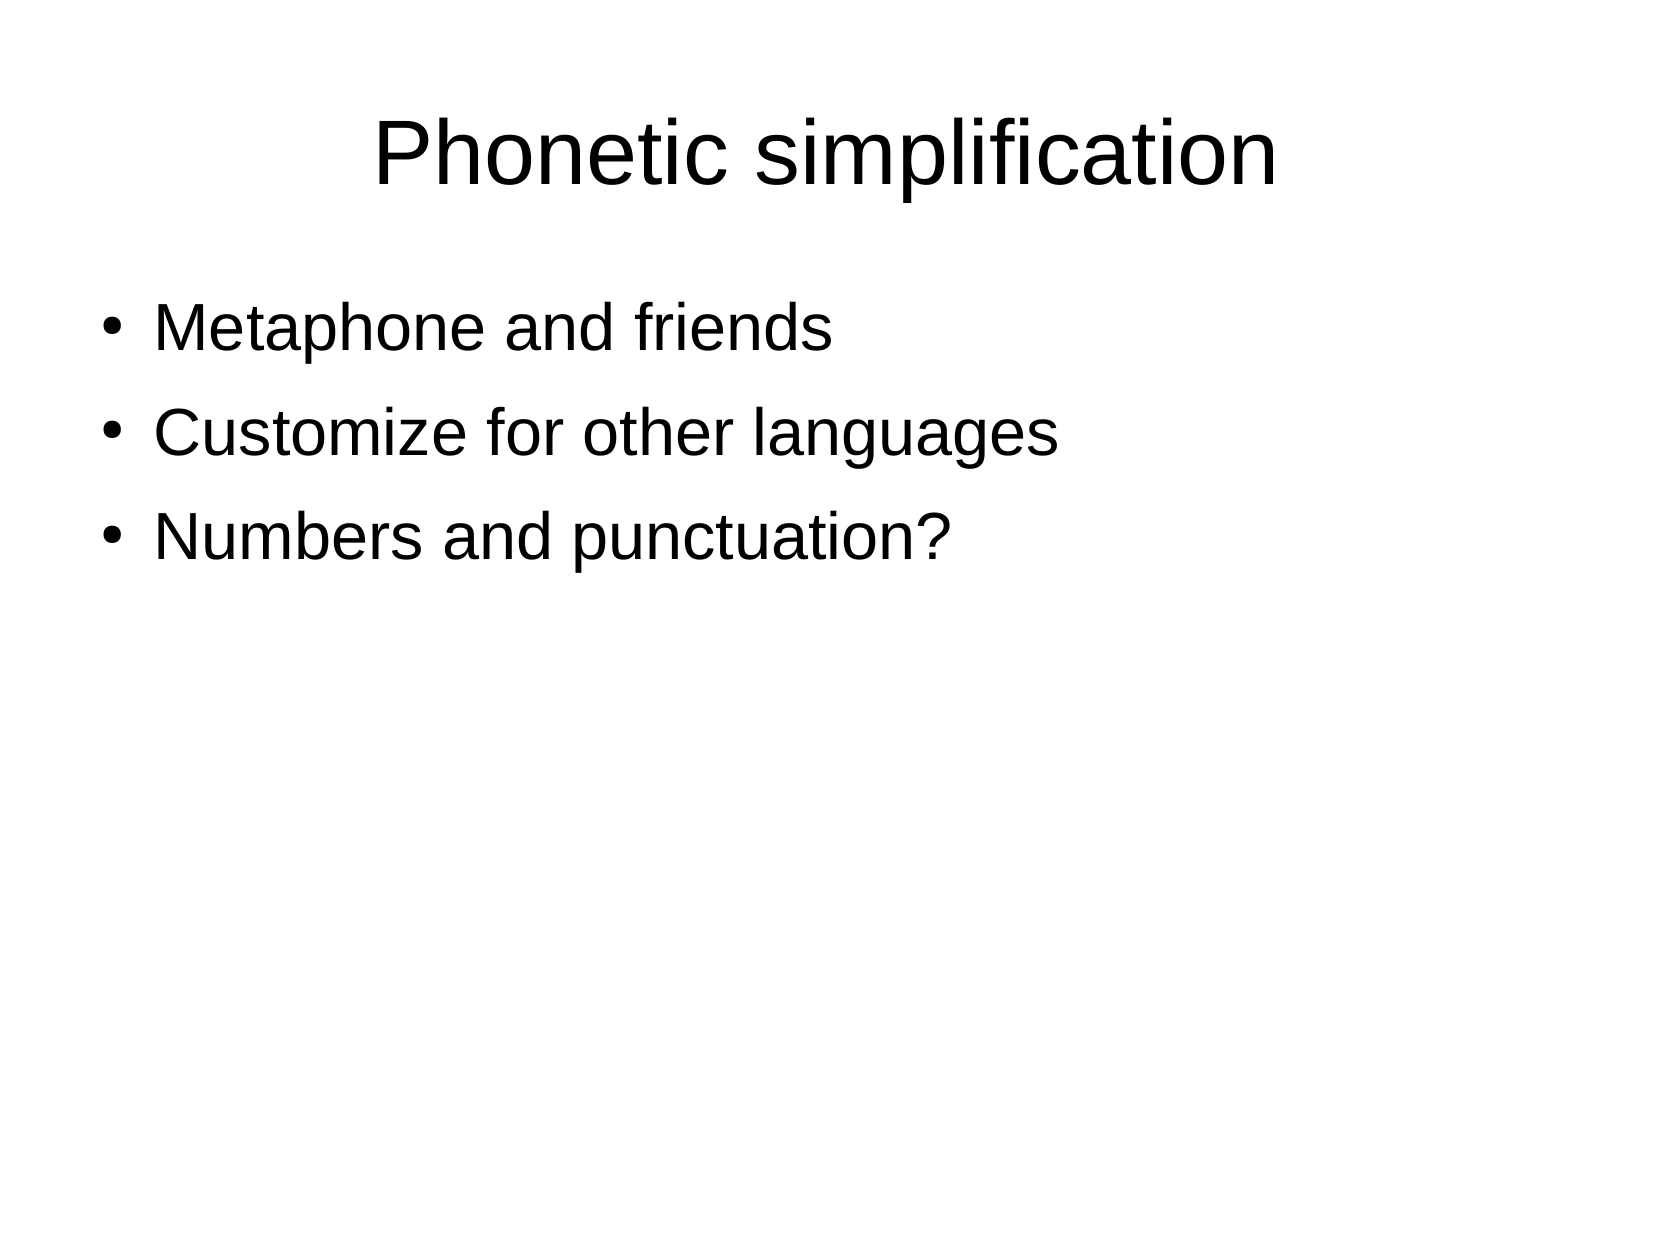

# Phonetic simplification
Metaphone and friends
Customize for other languages
Numbers and punctuation?